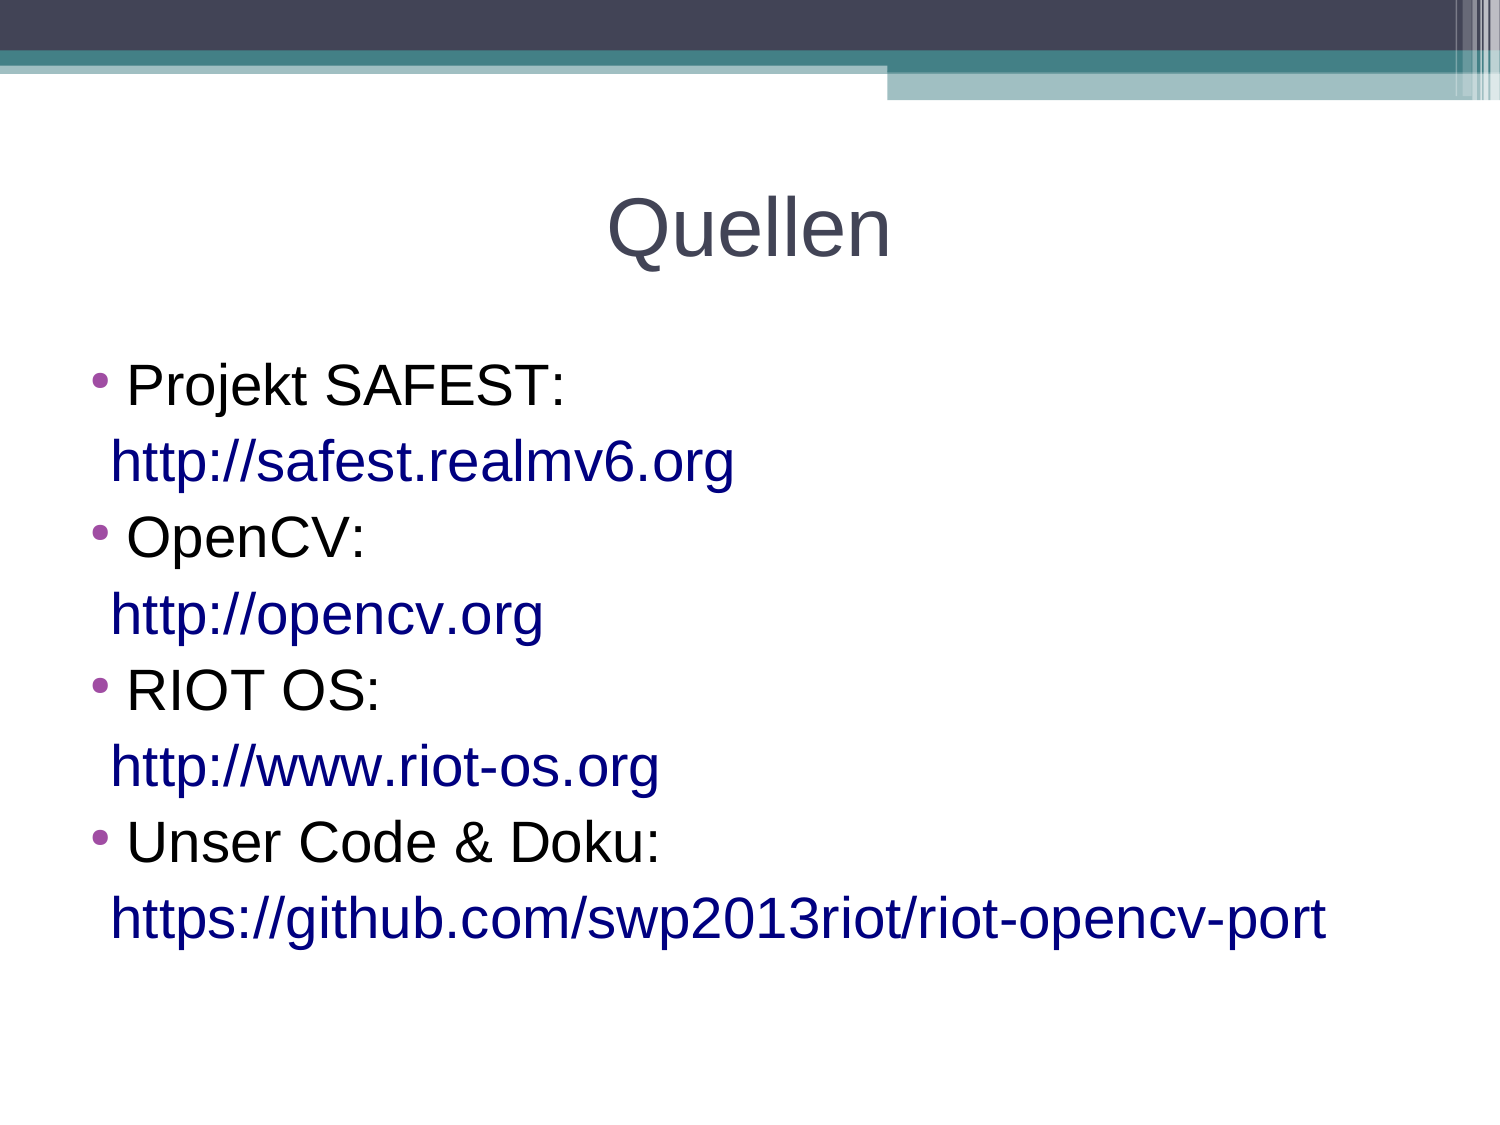

# Quellen
 Projekt SAFEST:
http://safest.realmv6.org
 OpenCV:
http://opencv.org
 RIOT OS:
http://www.riot-os.org
 Unser Code & Doku:
https://github.com/swp2013riot/riot-opencv-port